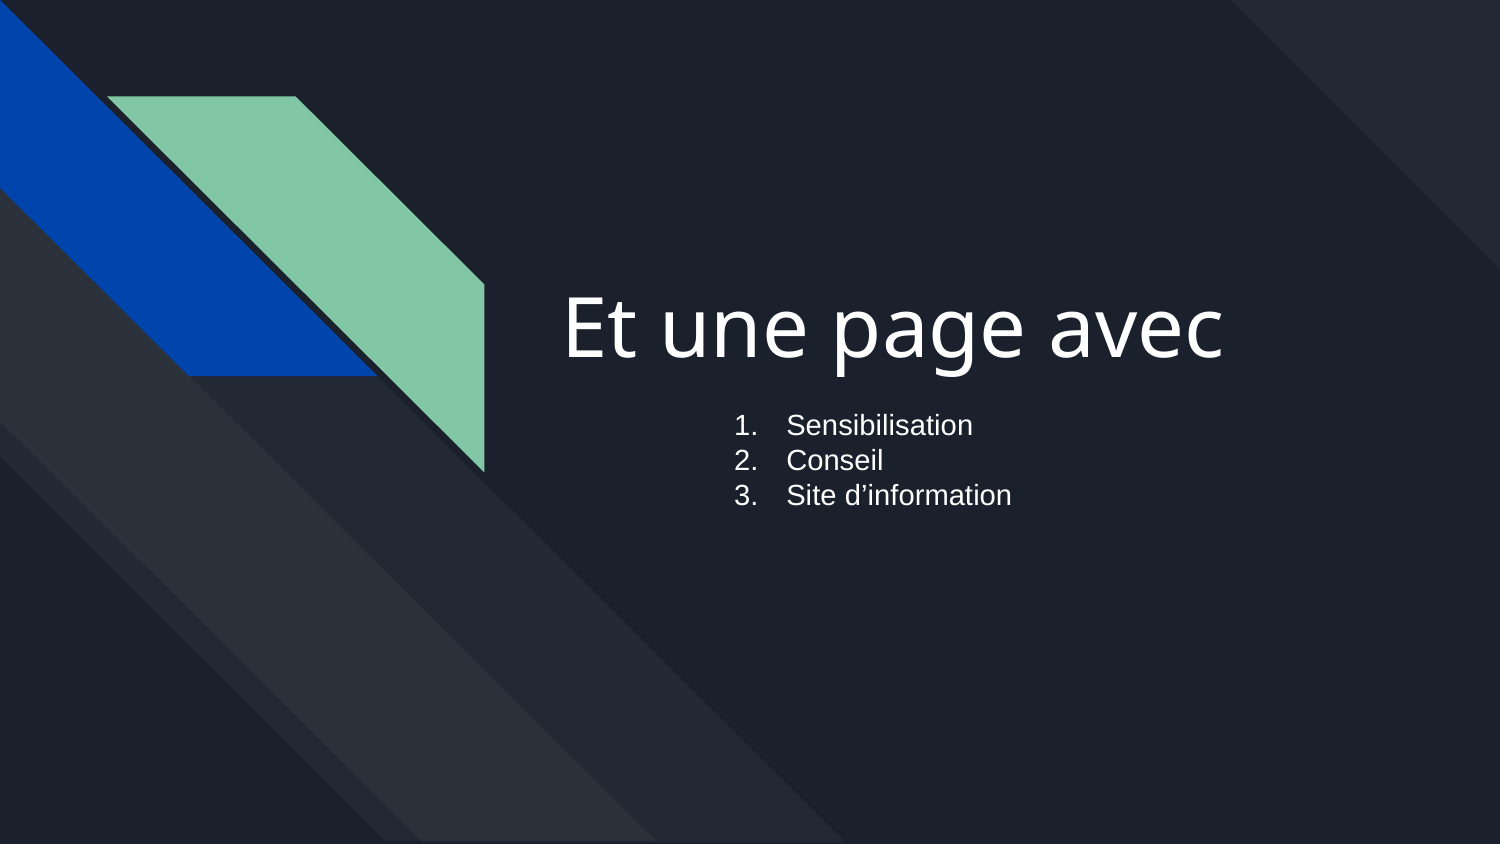

Et une page avec
Sensibilisation
Conseil
Site d’information
#